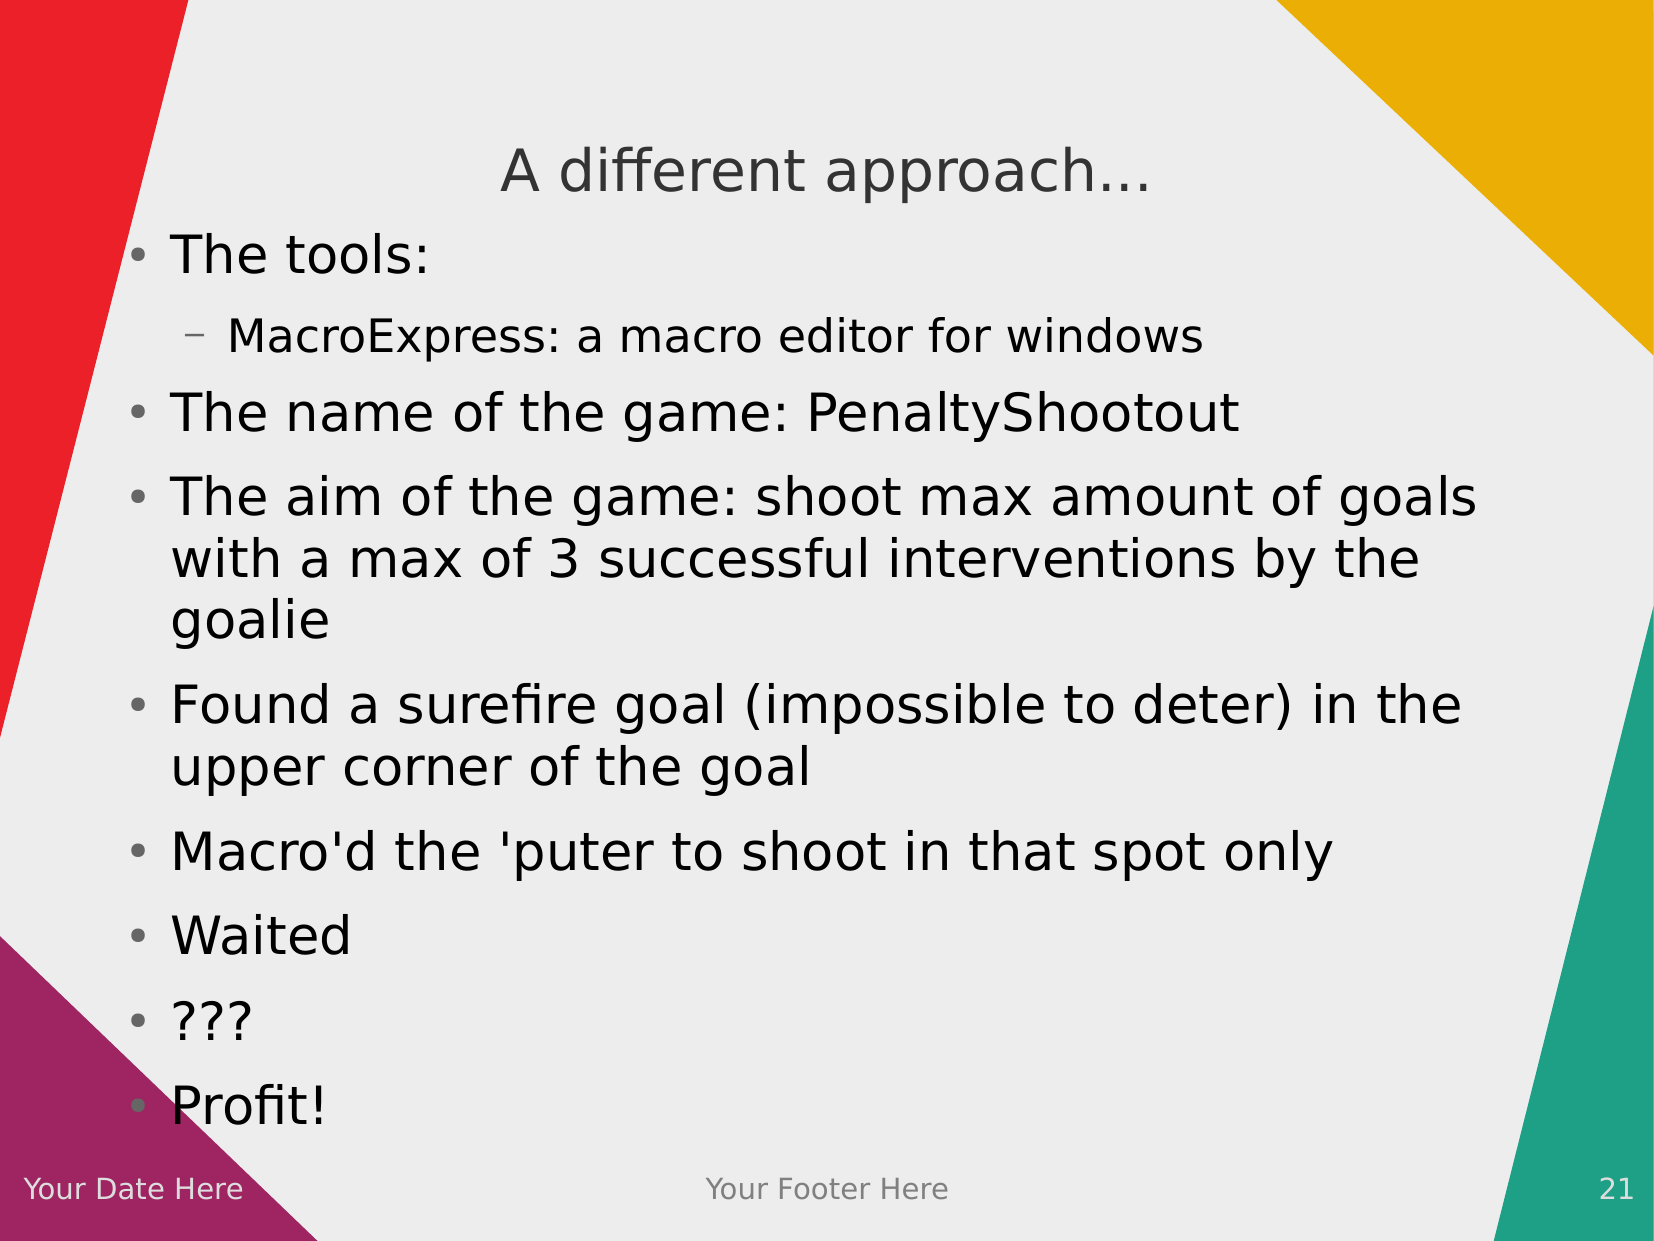

# A different approach...
The tools:
MacroExpress: a macro editor for windows
The name of the game: PenaltyShootout
The aim of the game: shoot max amount of goals with a max of 3 successful interventions by the goalie
Found a surefire goal (impossible to deter) in the upper corner of the goal
Macro'd the 'puter to shoot in that spot only
Waited
???
Profit!
Your Date Here
Your Footer Here
21